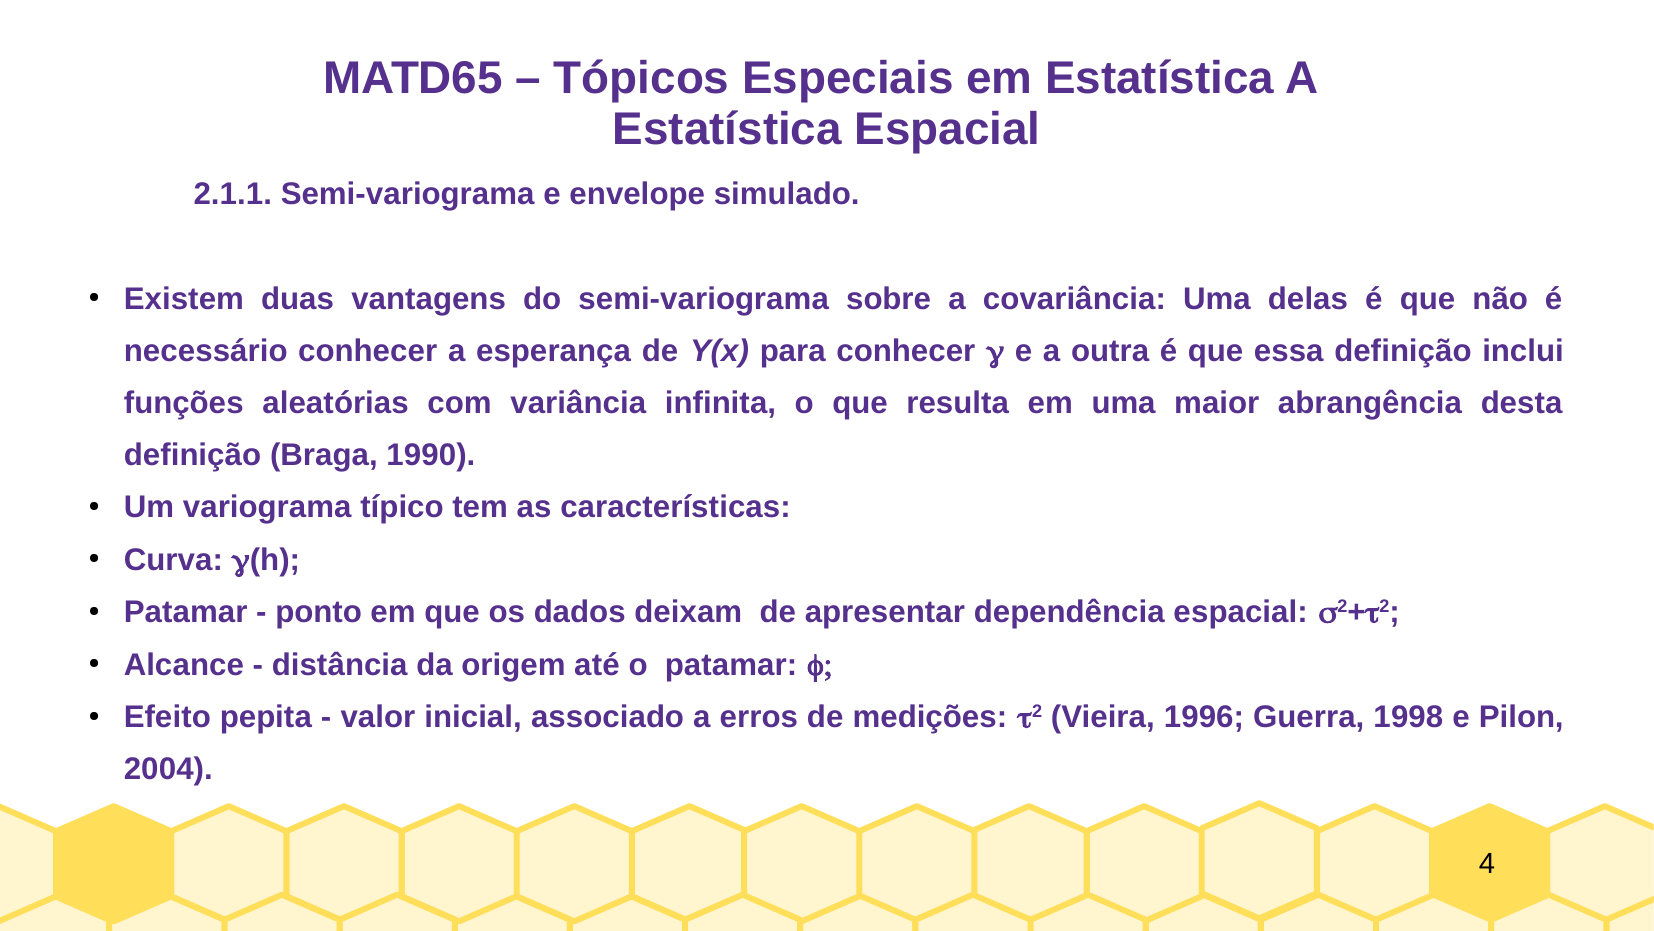

# MATD65 – Tópicos Especiais em Estatística A Estatística Espacial
 2.1.1. Semi-variograma e envelope simulado.
Existem duas vantagens do semi-variograma sobre a covariância: Uma delas é que não é necessário conhecer a esperança de Y(x) para conhecer  e a outra é que essa definição inclui funções aleatórias com variância infinita, o que resulta em uma maior abrangência desta definição (Braga, 1990).
Um variograma típico tem as características:
Curva: (h);
Patamar - ponto em que os dados deixam de apresentar dependência espacial: 2+2;
Alcance - distância da origem até o patamar: ;
Efeito pepita - valor inicial, associado a erros de medições: 2 (Vieira, 1996; Guerra, 1998 e Pilon, 2004).